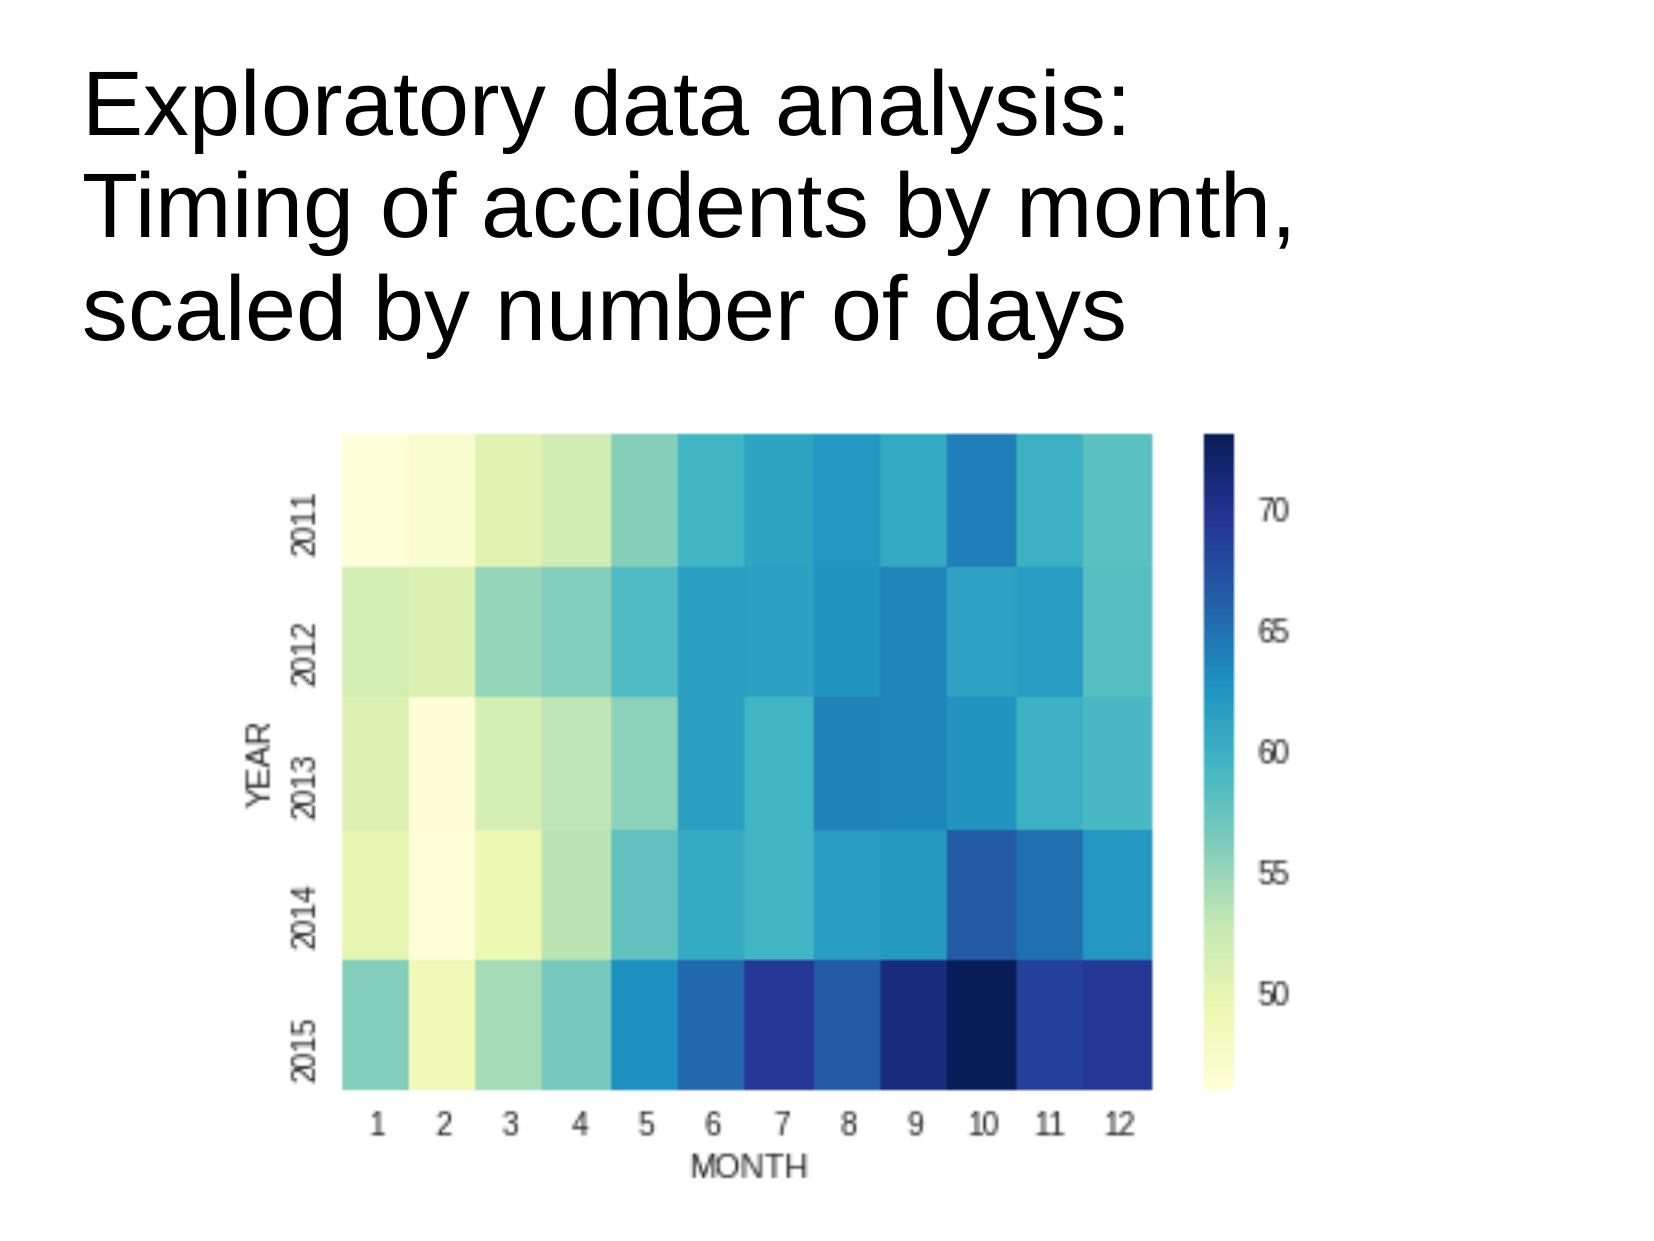

# Exploratory data analysis: Timing of accidents by month, scaled by number of days